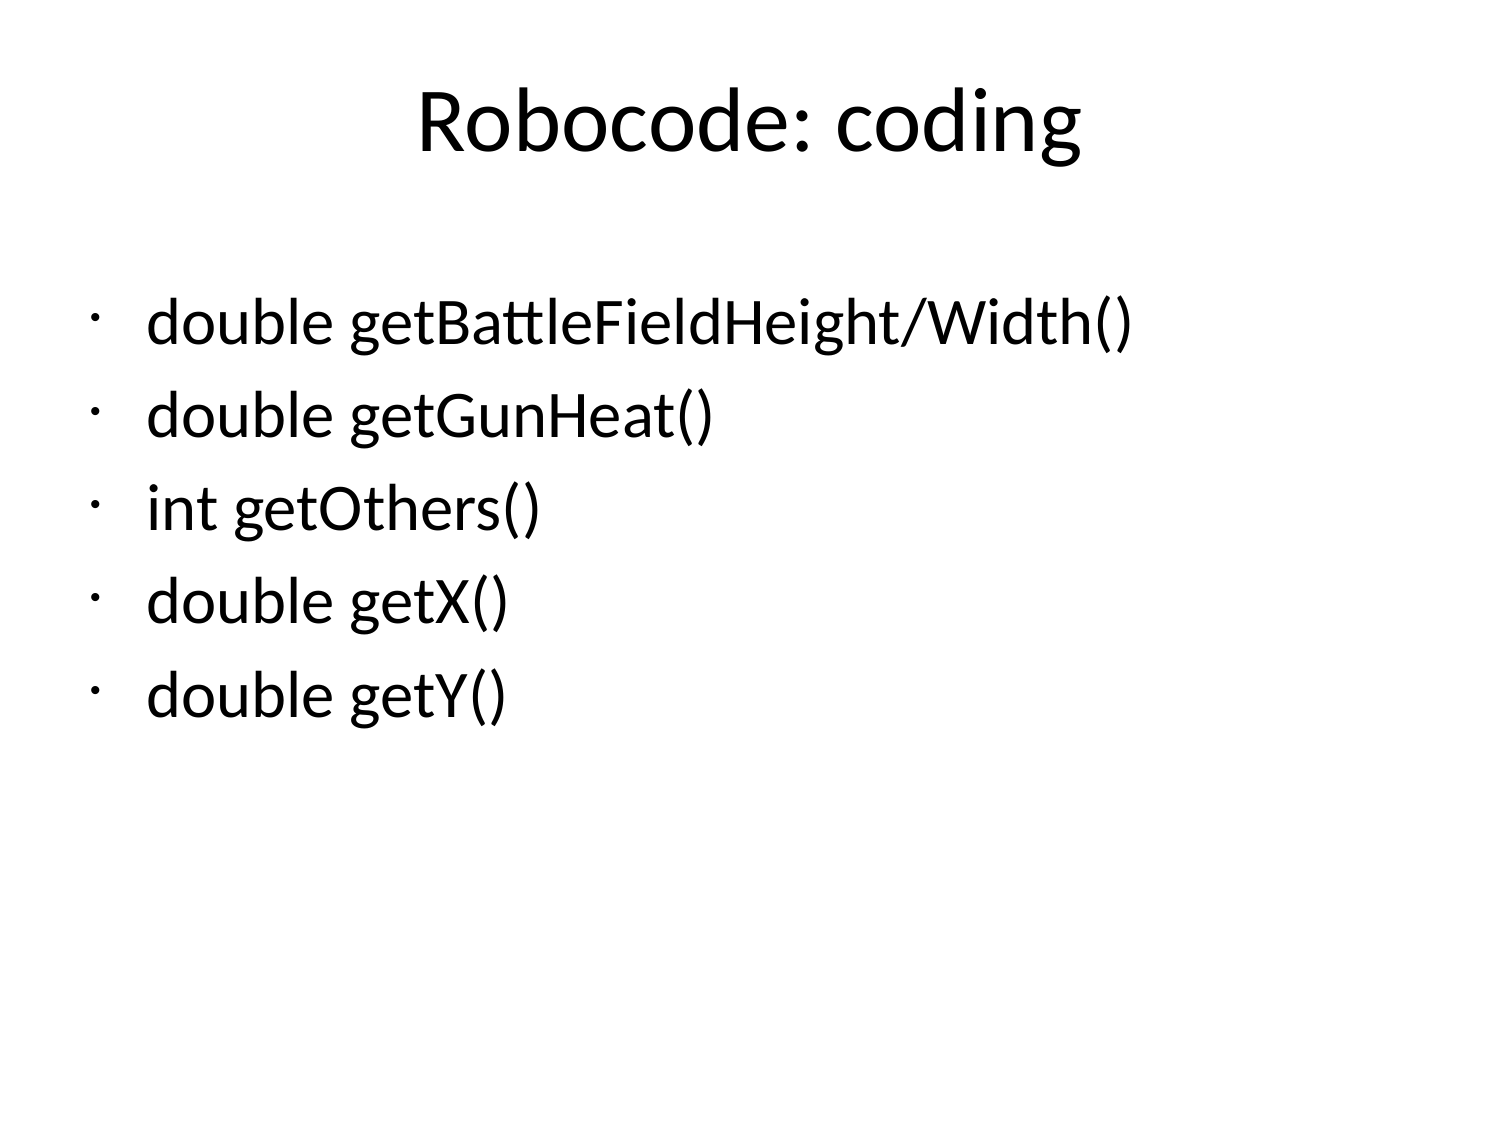

# Robocode: coding
double getBattleFieldHeight/Width()
double getGunHeat()
int getOthers()
double getX()
double getY()